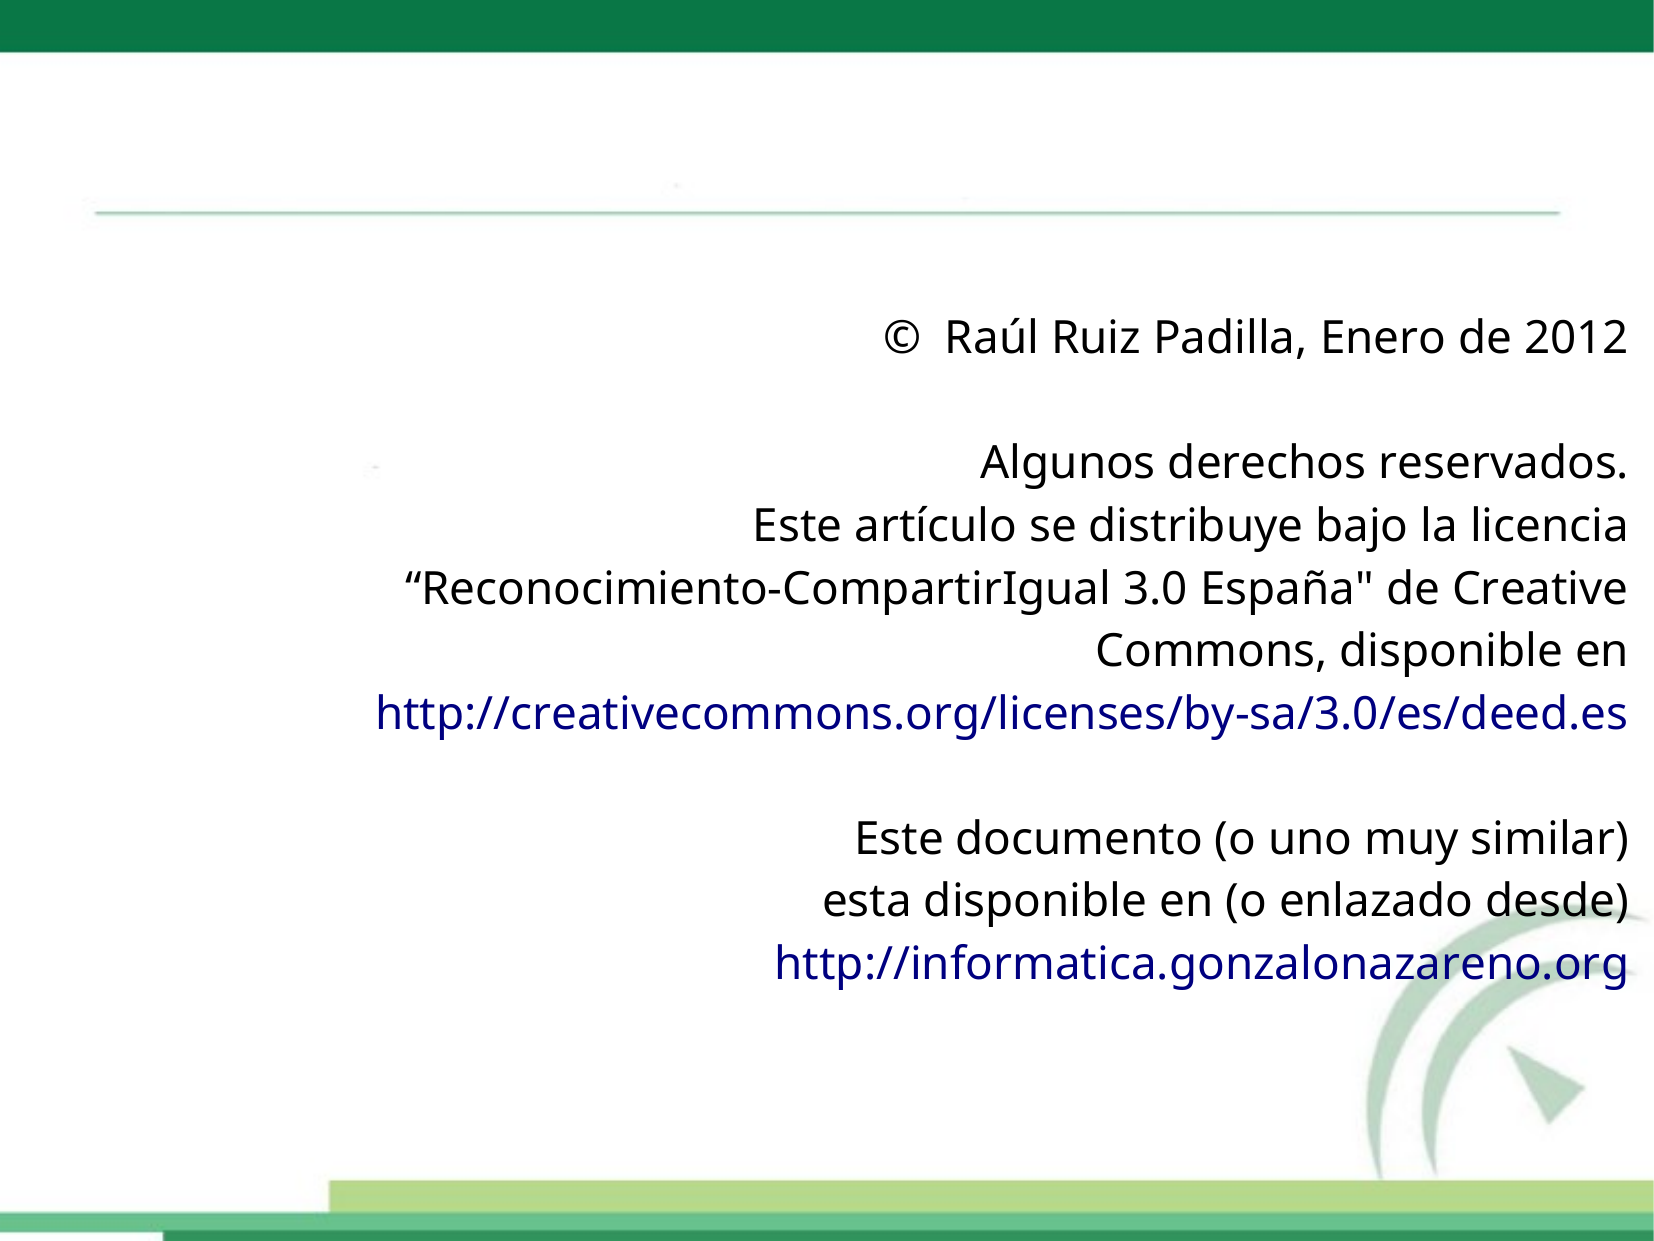

#
© Raúl Ruiz Padilla, Enero de 2012
Algunos derechos reservados.
Este artículo se distribuye bajo la licencia
“Reconocimiento-CompartirIgual 3.0 España" de Creative
Commons, disponible en
http://creativecommons.org/licenses/by-sa/3.0/es/deed.es
Este documento (o uno muy similar)
esta disponible en (o enlazado desde)
http://informatica.gonzalonazareno.org